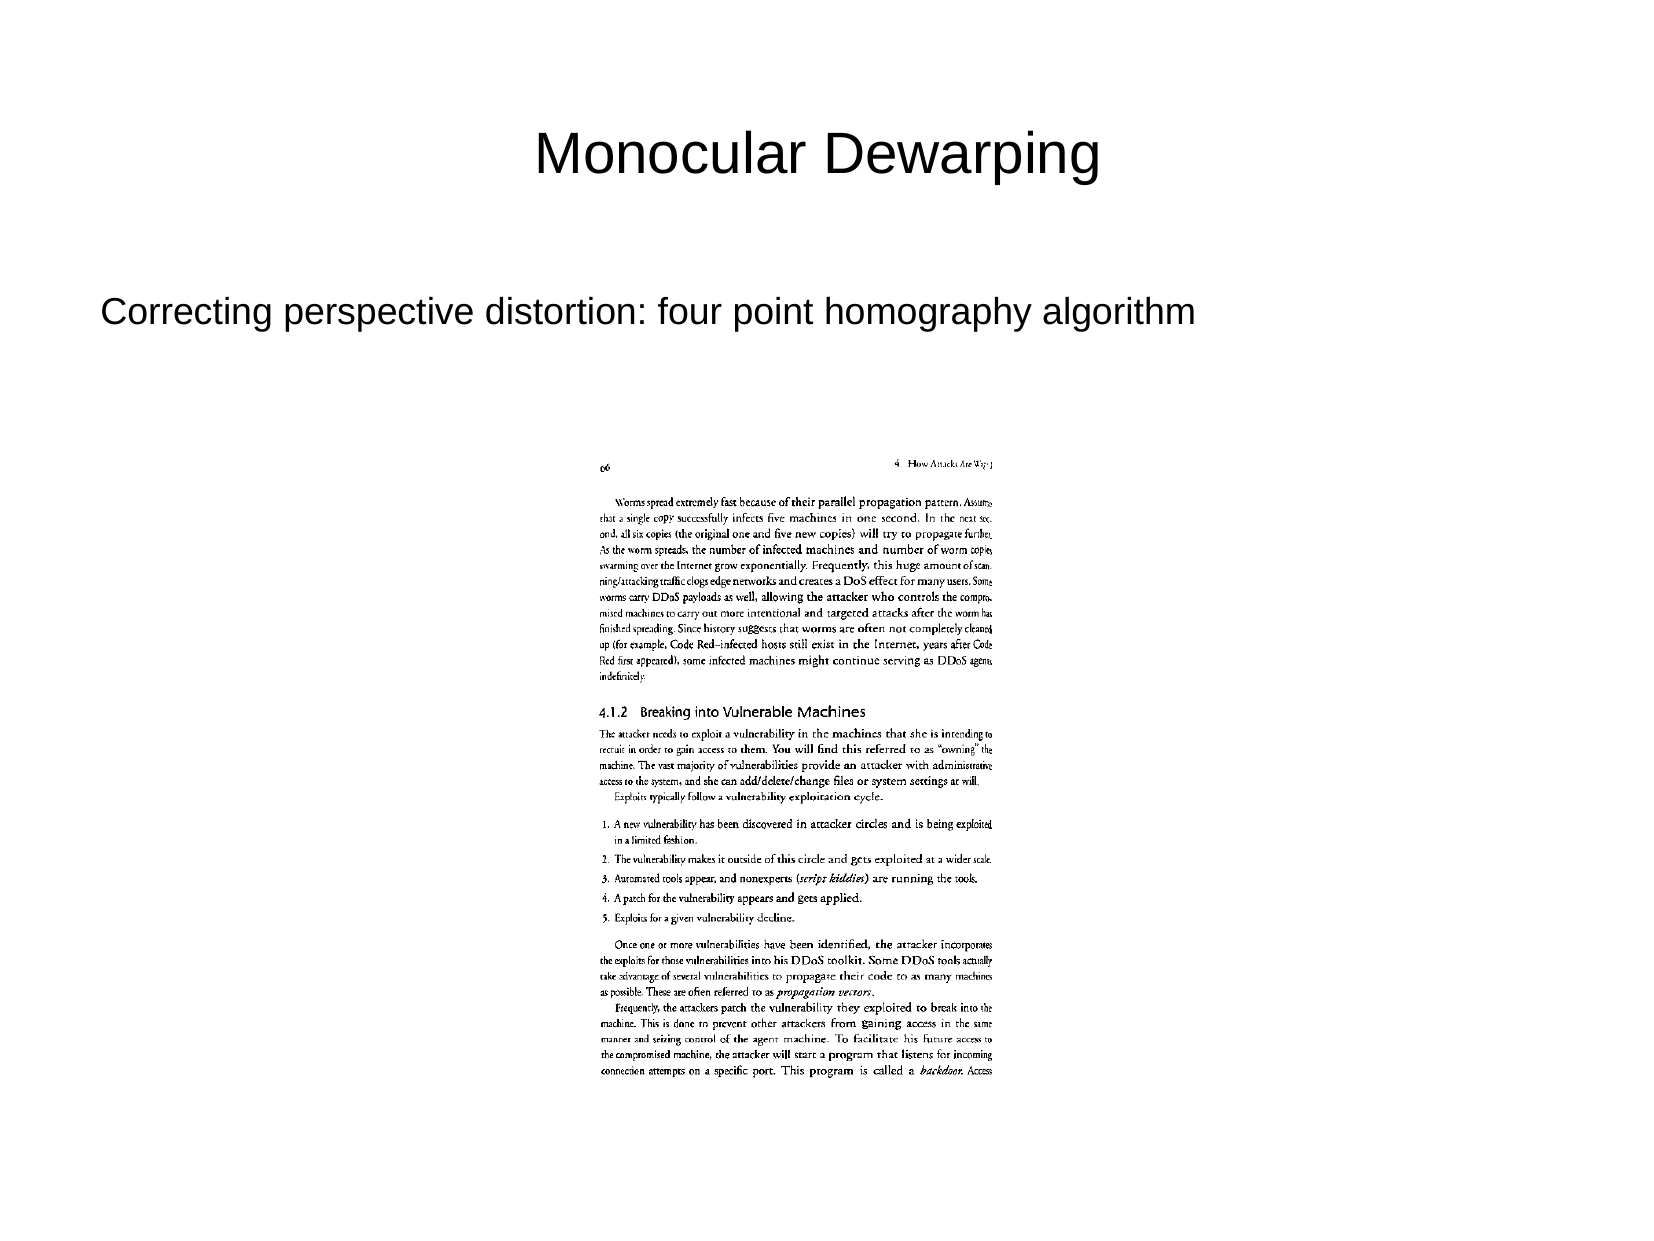

# Monocular Dewarping
Correcting perspective distortion: four point homography algorithm